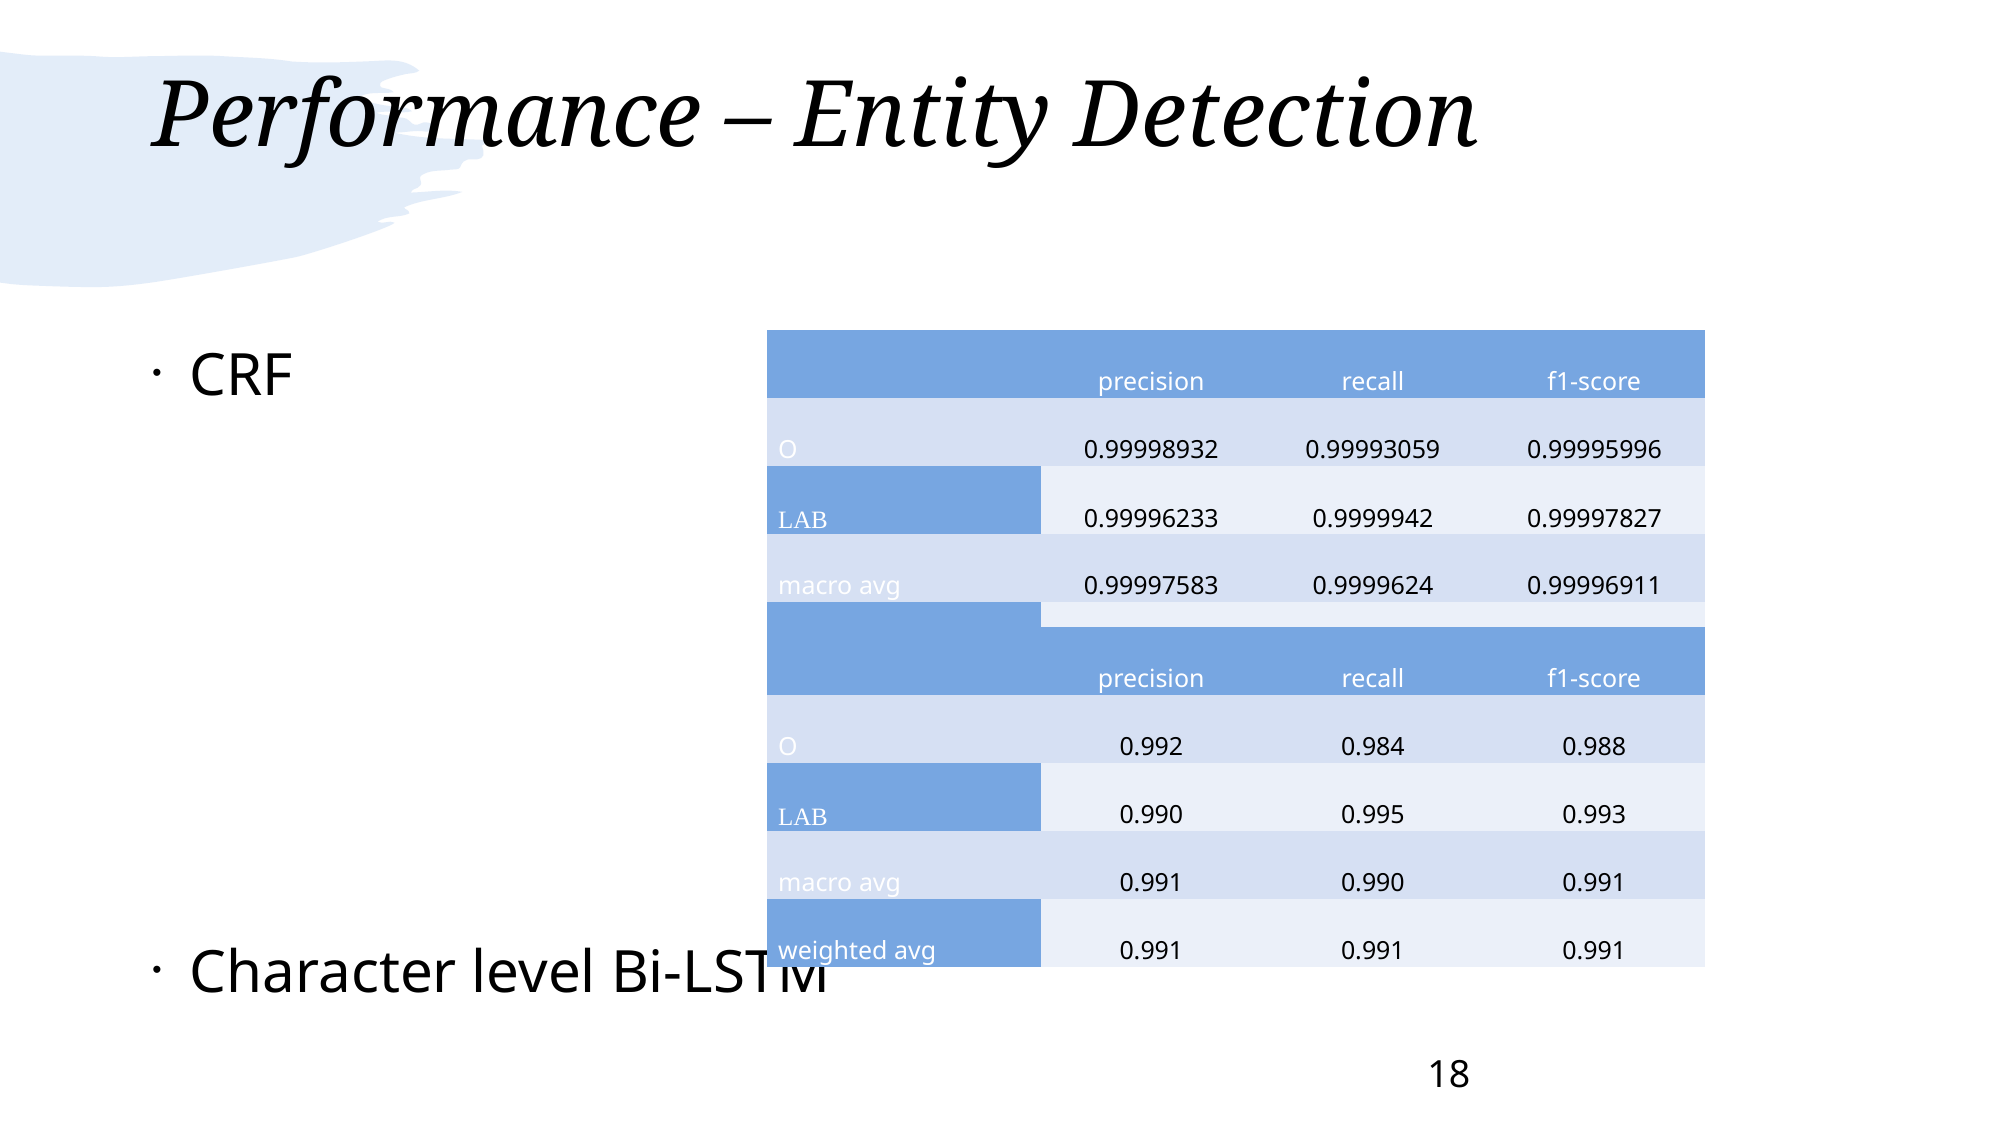

# Performance – Entity Detection
CRF
Character level Bi-LSTM
Evaluation
CRF is more accurate than Bi-LSTM.
CRF: predicted segments are 100% complete
Bi-LSTM: predicted segments are 98.2% complete in which 657 out of 36,224 lab segments are not completely labeled as ‘LAB’
| | precision | recall | f1-score |
| --- | --- | --- | --- |
| O | 0.99998932 | 0.99993059 | 0.99995996 |
| LAB | 0.99996233 | 0.9999942 | 0.99997827 |
| macro avg | 0.99997583 | 0.9999624 | 0.99996911 |
| weighted avg | 0.99997183 | 0.99997183 | 0.99997183 |
| | precision | recall | f1-score |
| --- | --- | --- | --- |
| O | 0.992 | 0.984 | 0.988 |
| LAB | 0.990 | 0.995 | 0.993 |
| macro avg | 0.991 | 0.990 | 0.991 |
| weighted avg | 0.991 | 0.991 | 0.991 |